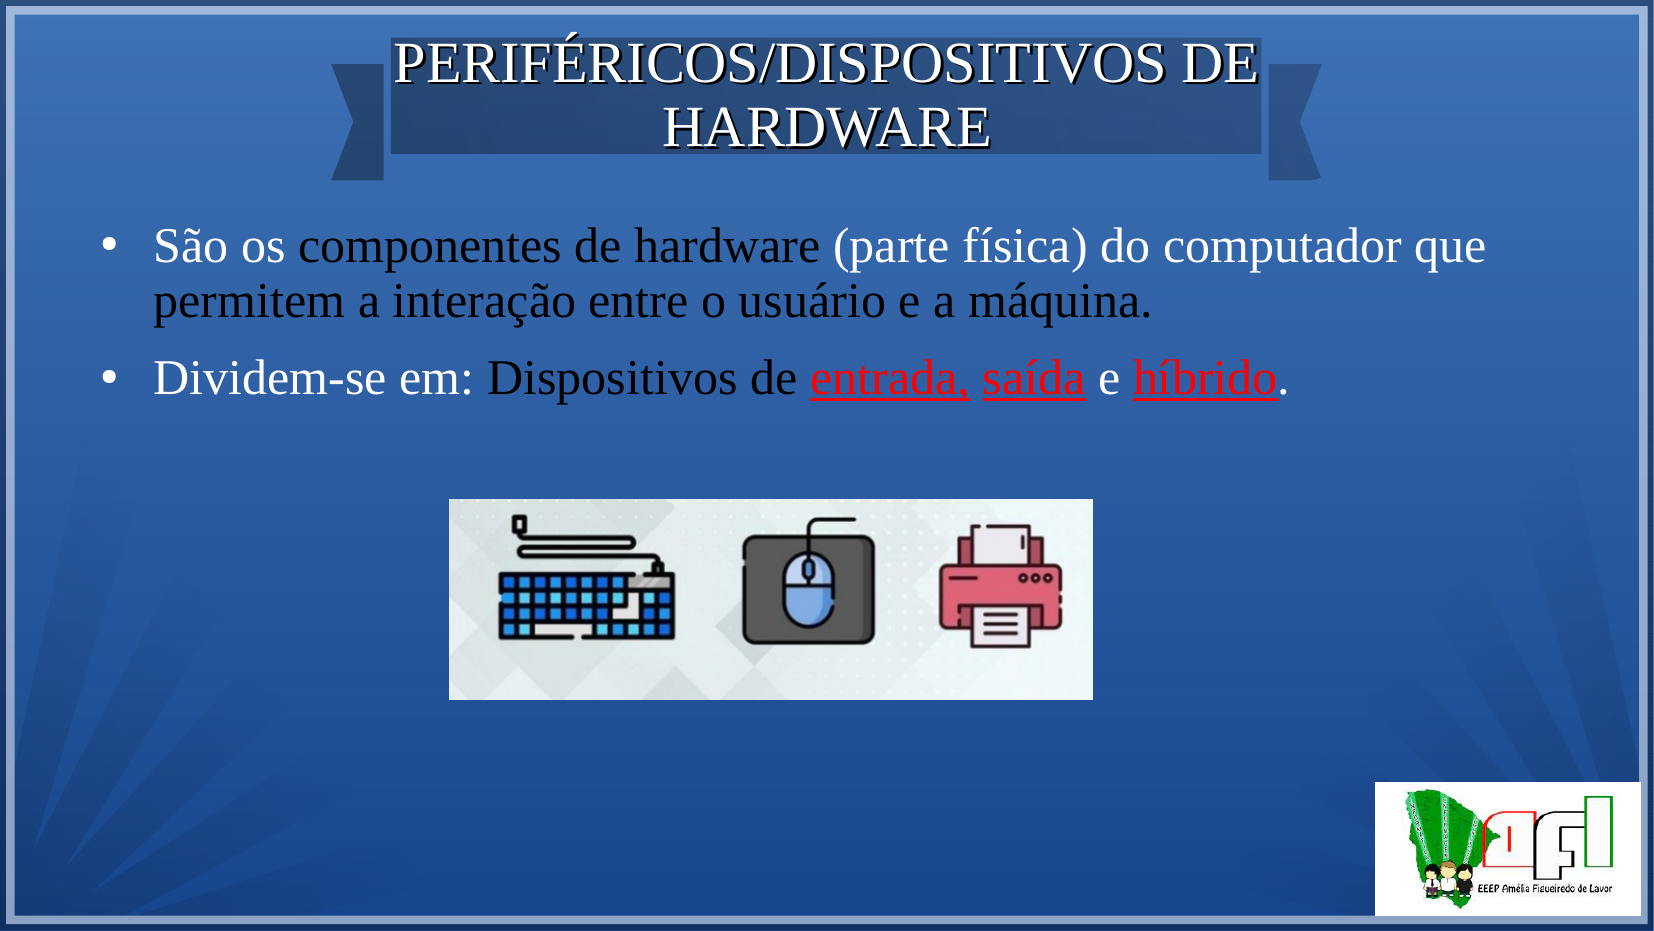

# PERIFÉRICOS/DISPOSITIVOS DE HARDWARE
São os componentes de hardware (parte física) do computador que permitem a interação entre o usuário e a máquina.
Dividem-se em: Dispositivos de entrada, saída e híbrido.